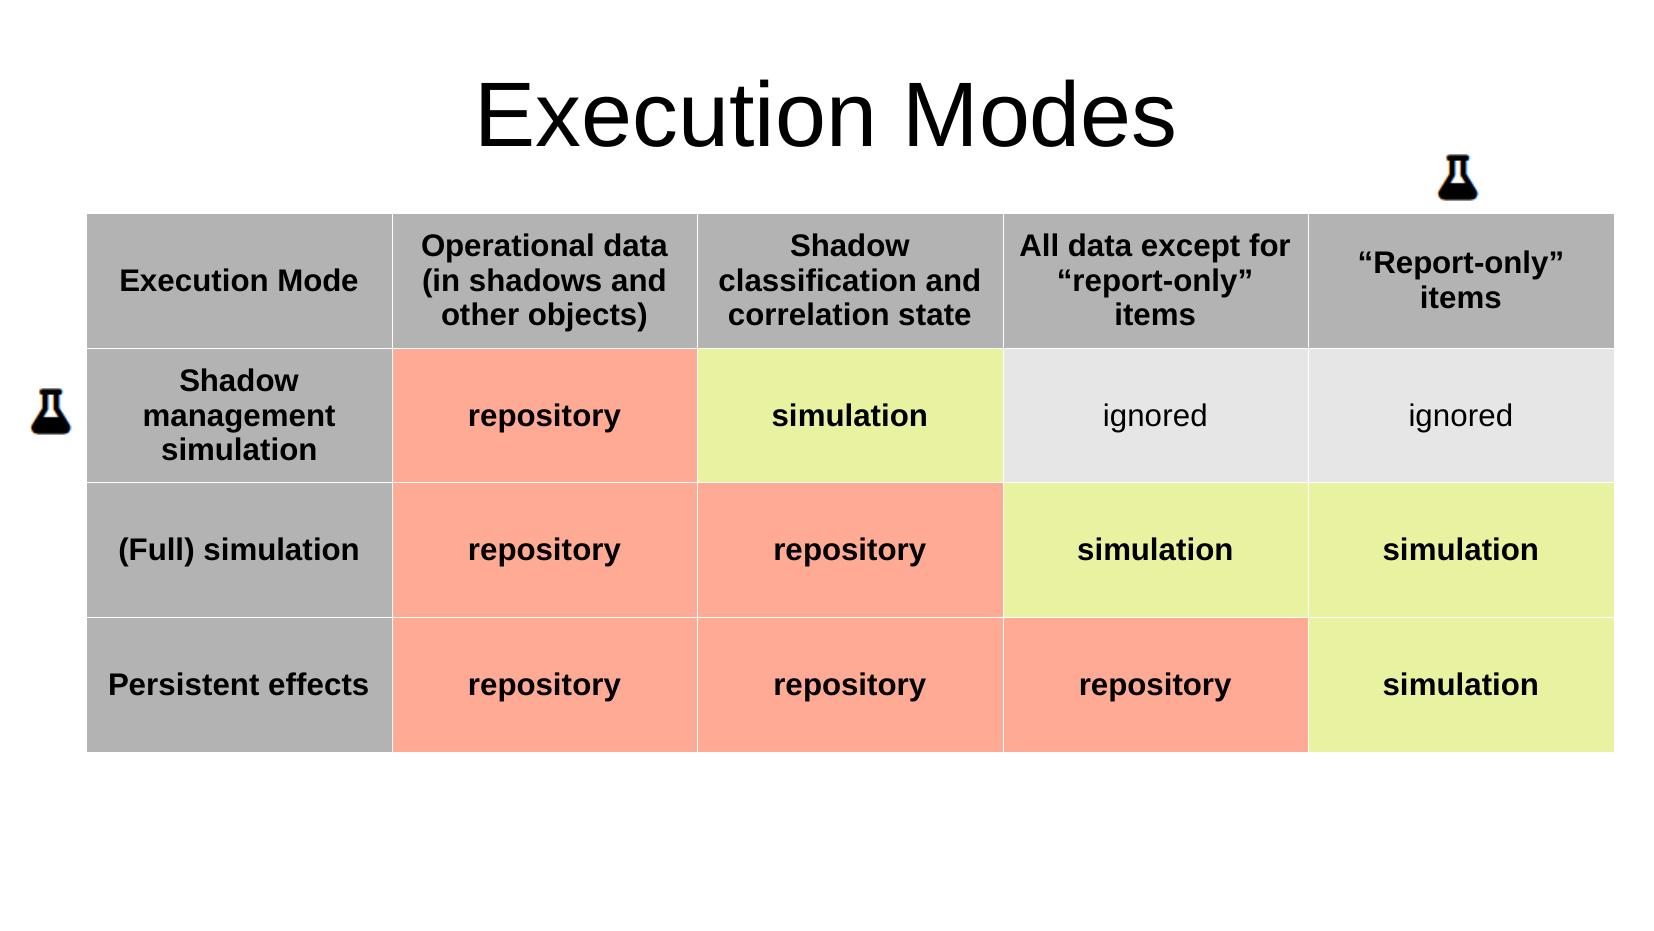

# Execution Modes
| Execution Mode | Operational data (in shadows and other objects) | Shadow classification and correlation state | All data except for “report-only” items | “Report-only” items |
| --- | --- | --- | --- | --- |
| Shadow management simulation | repository | simulation | ignored | ignored |
| (Full) simulation | repository | repository | simulation | simulation |
| Persistent effects | repository | repository | repository | simulation |